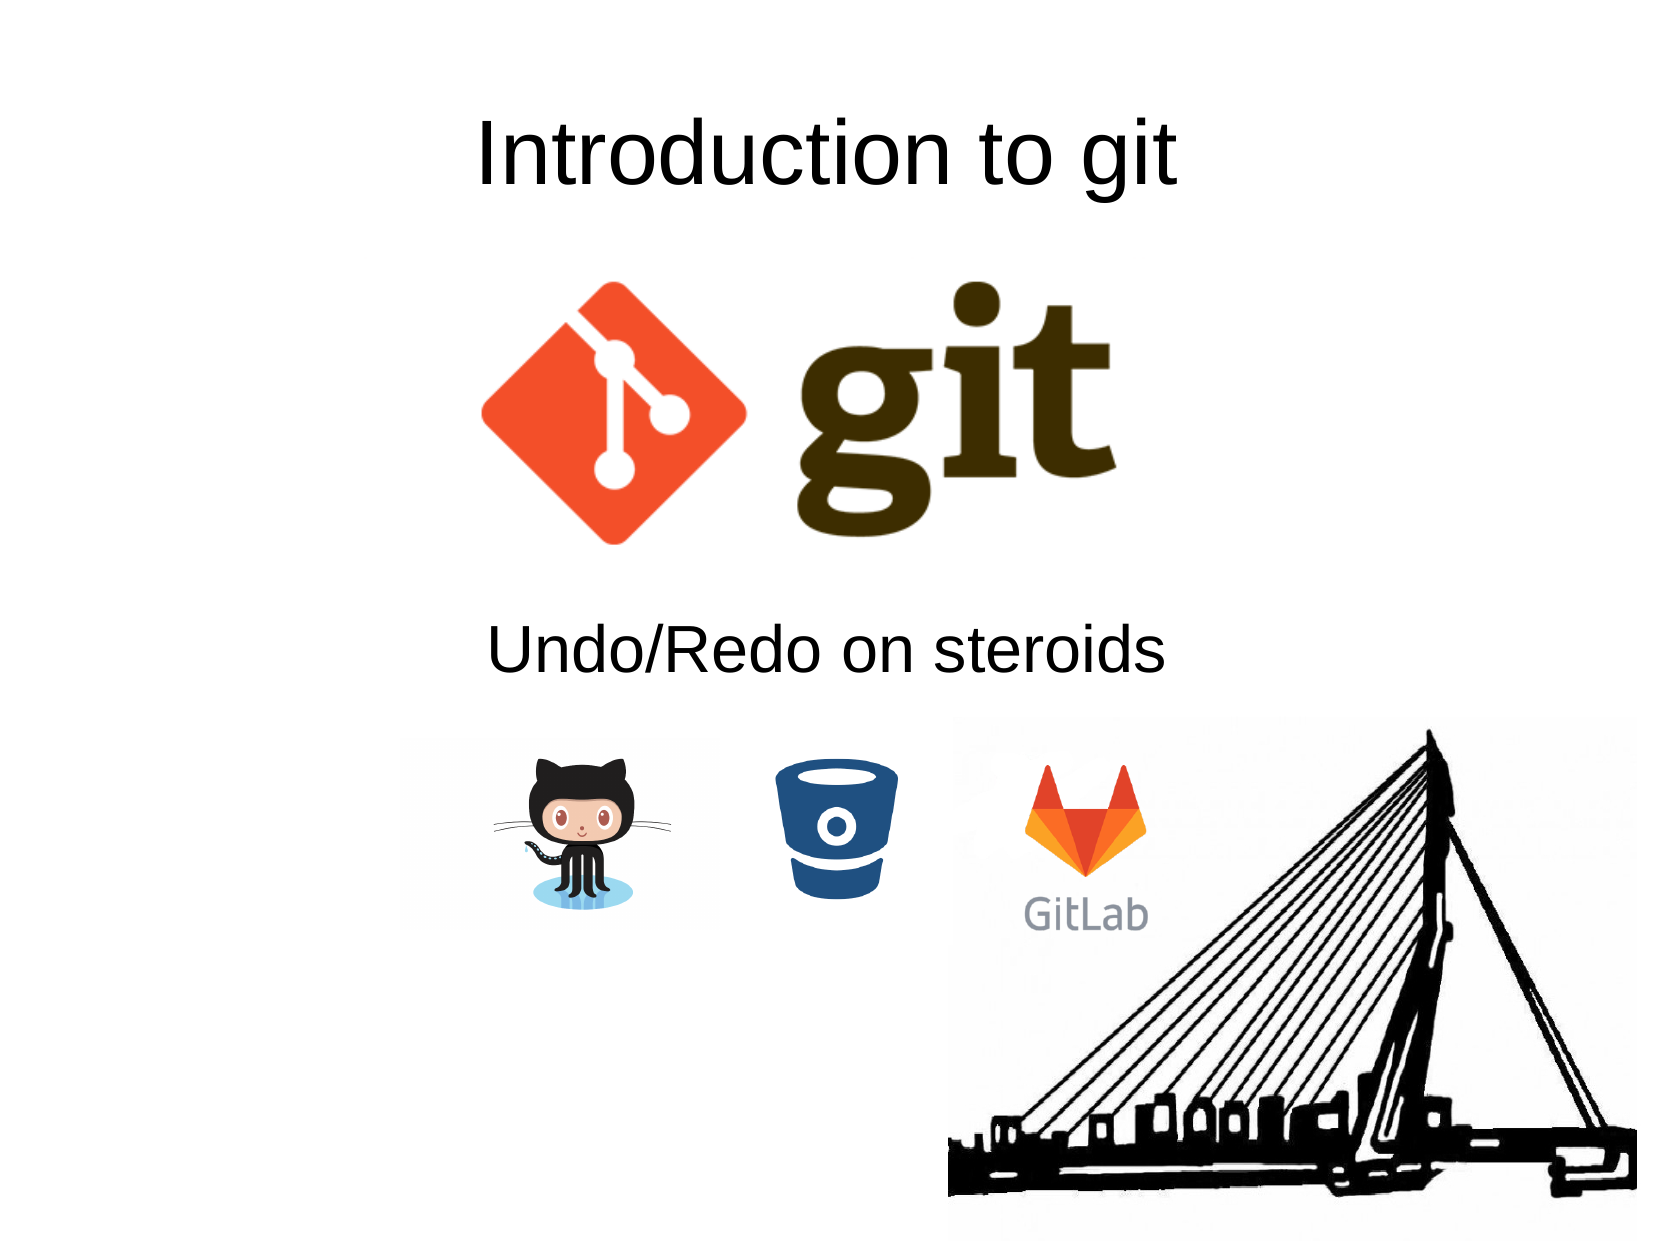

# Introduction to git
Undo/Redo on steroids